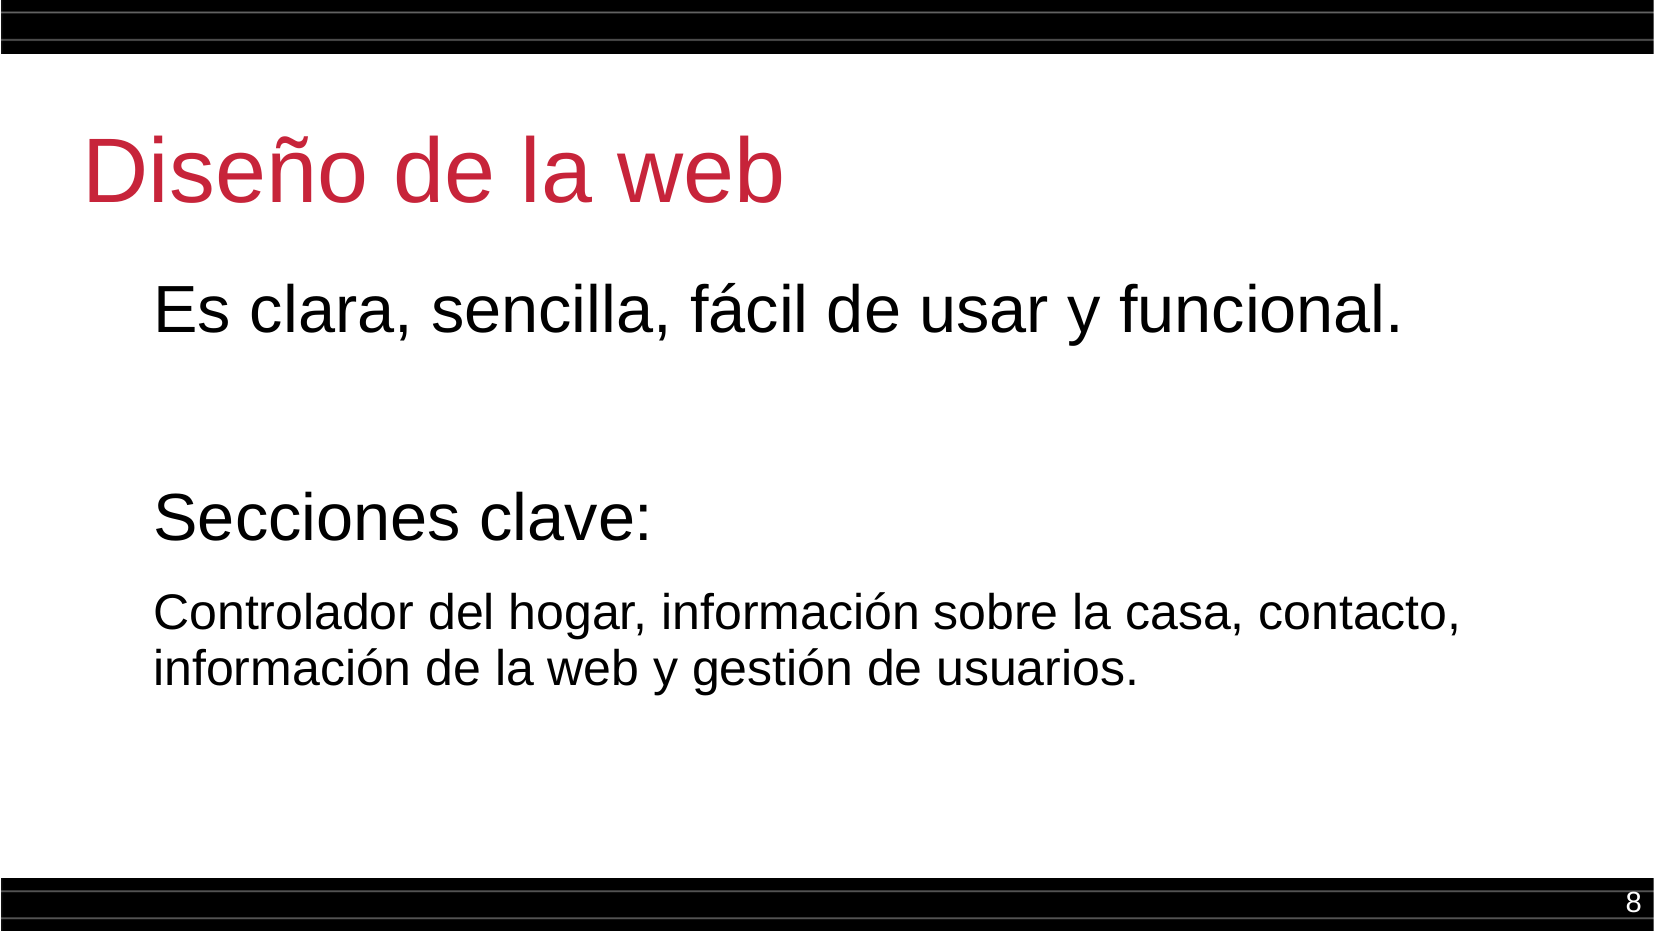

# Diseño de la web
Es clara, sencilla, fácil de usar y funcional.
Secciones clave:
Controlador del hogar, información sobre la casa, contacto, información de la web y gestión de usuarios.